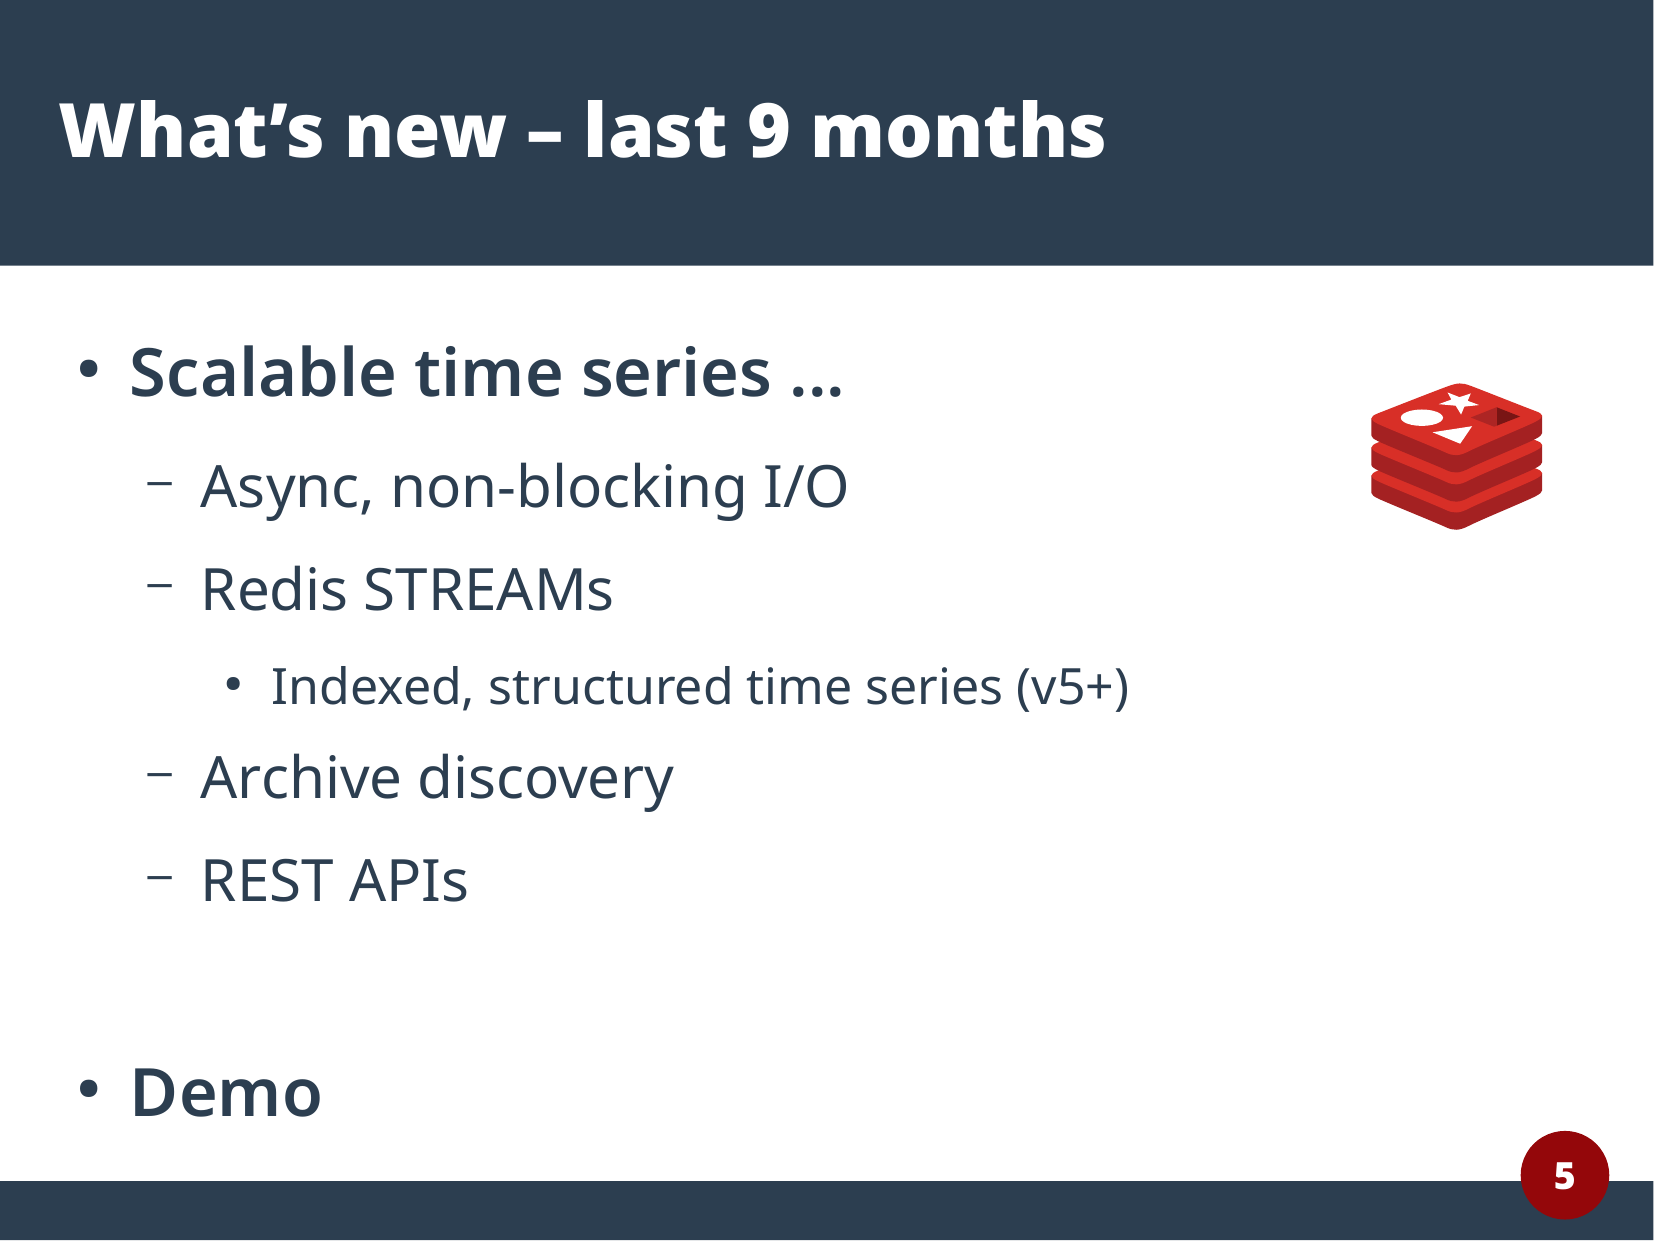

# What’s new – last 9 months
Scalable time series ...
Async, non-blocking I/O
Redis STREAMs
Indexed, structured time series (v5+)
Archive discovery
REST APIs
Demo
5